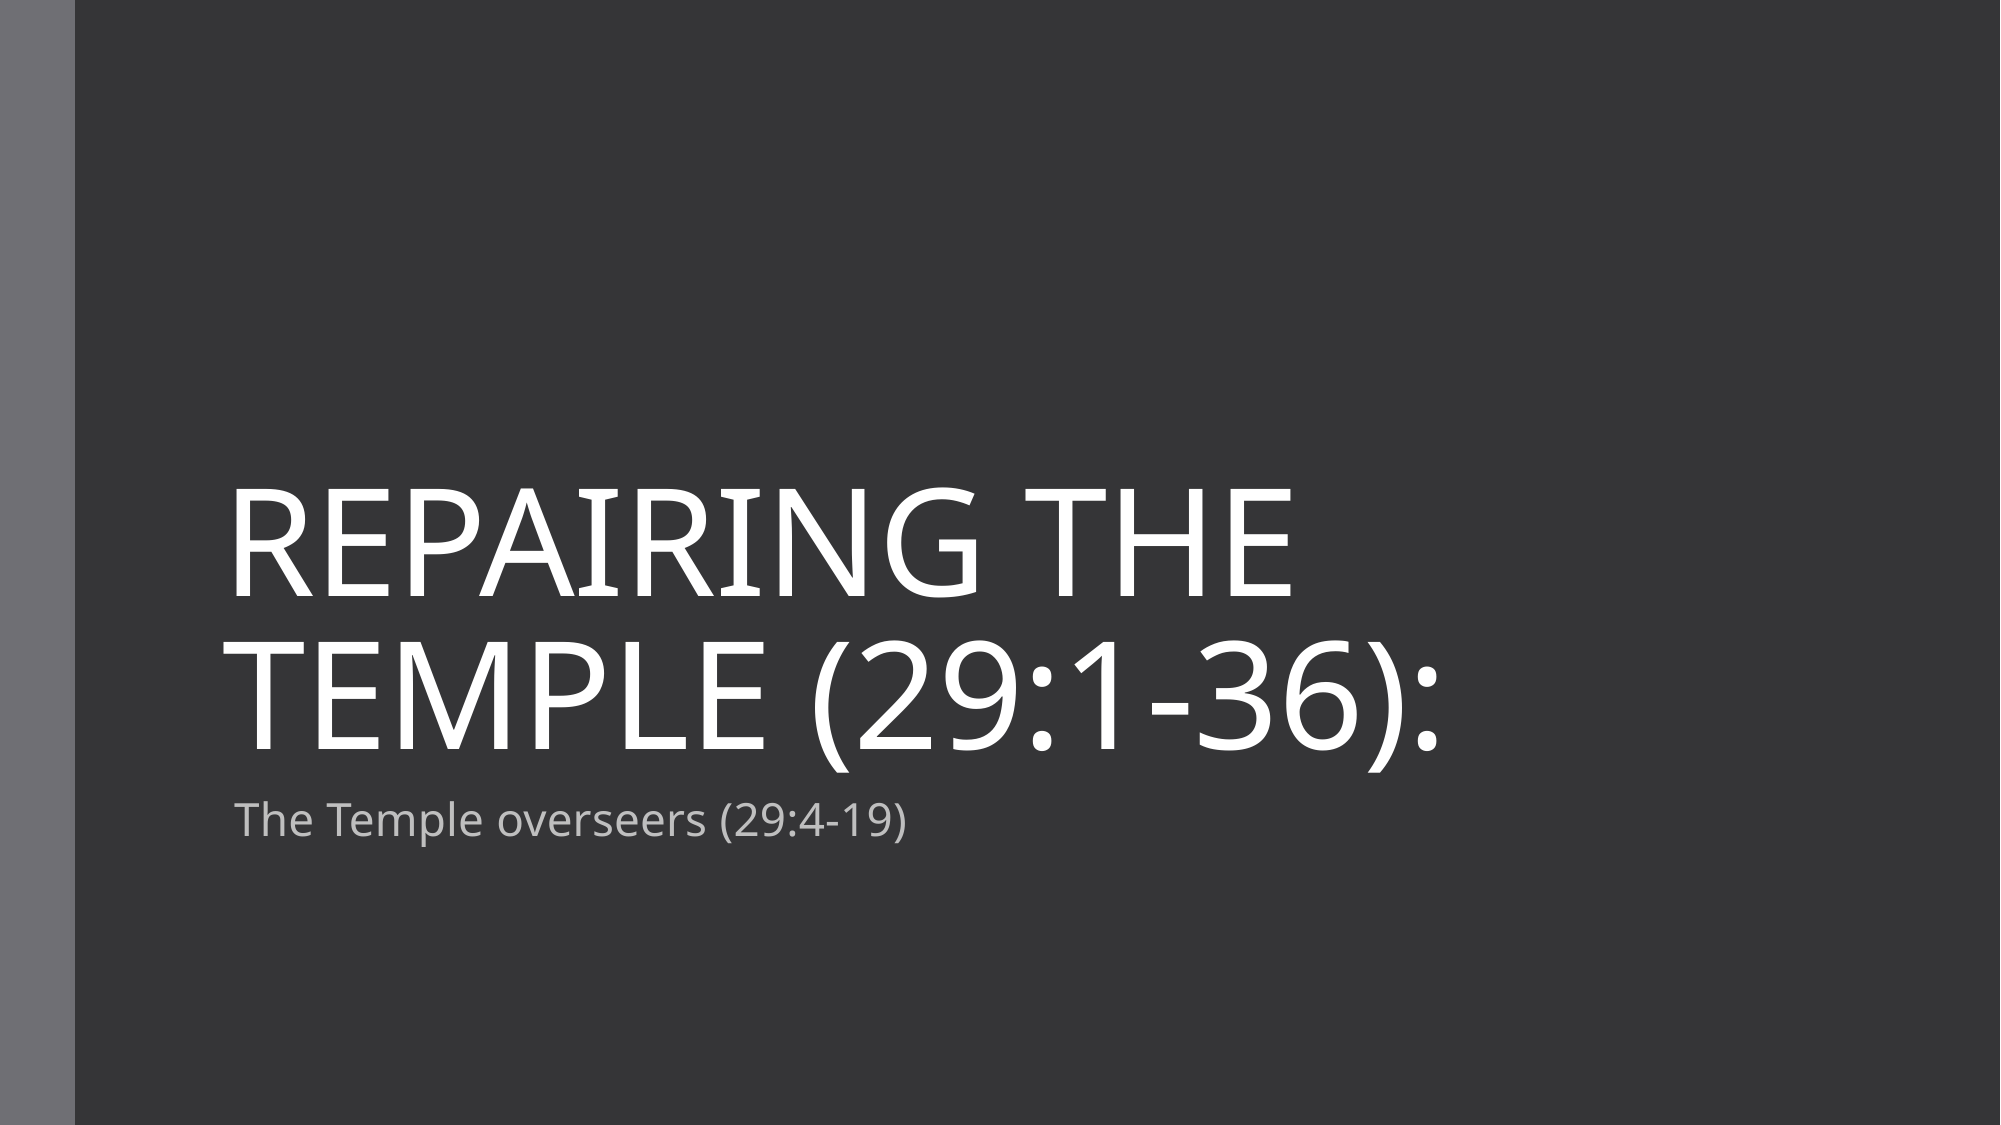

# REPAIRING THE TEMPLE (29:1-36):
 The Temple overseers (29:4-19)